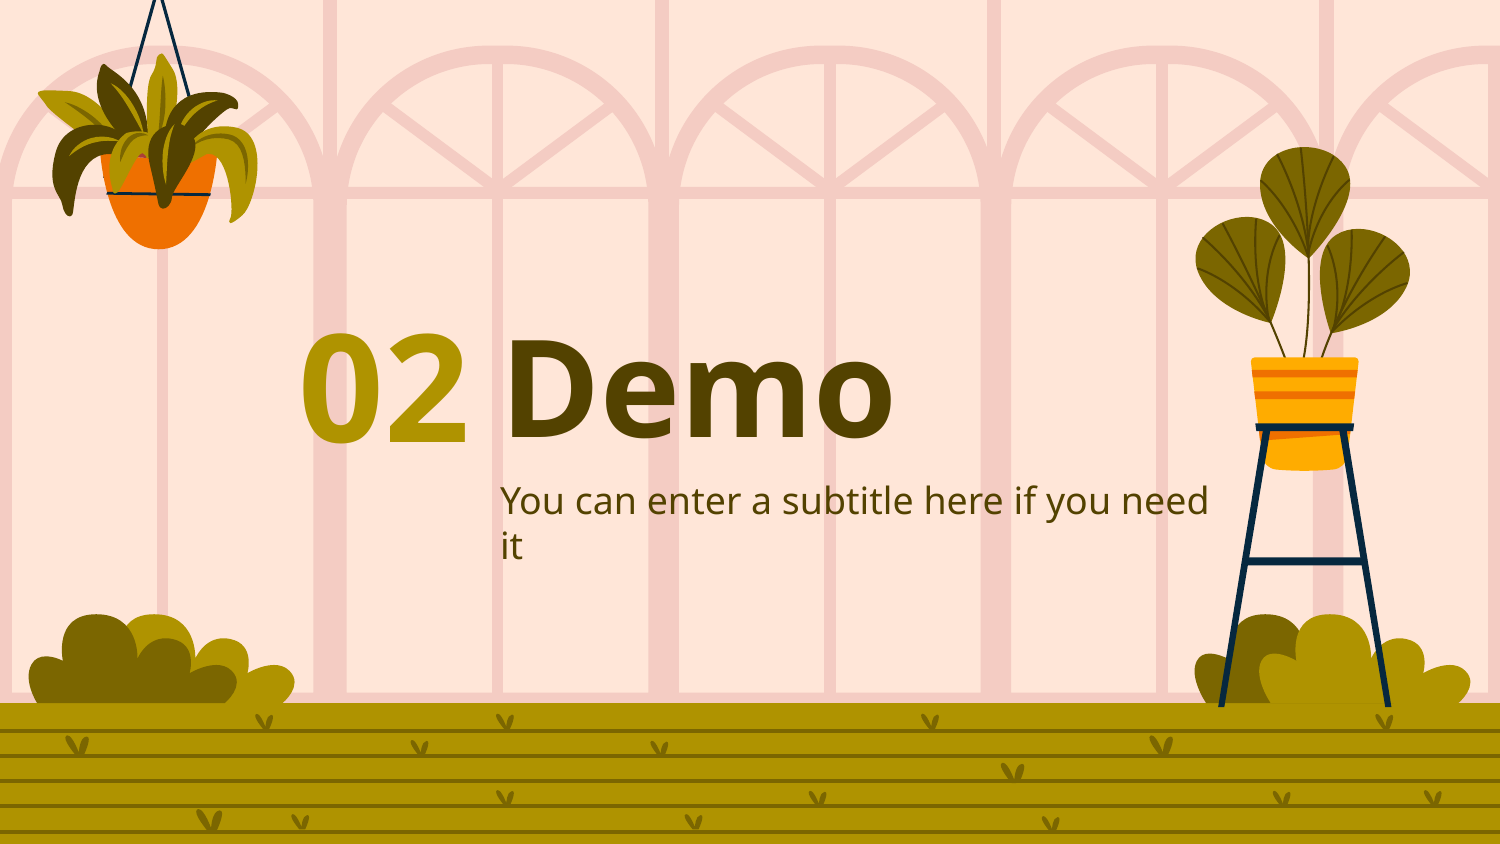

02
# Demo
You can enter a subtitle here if you need it